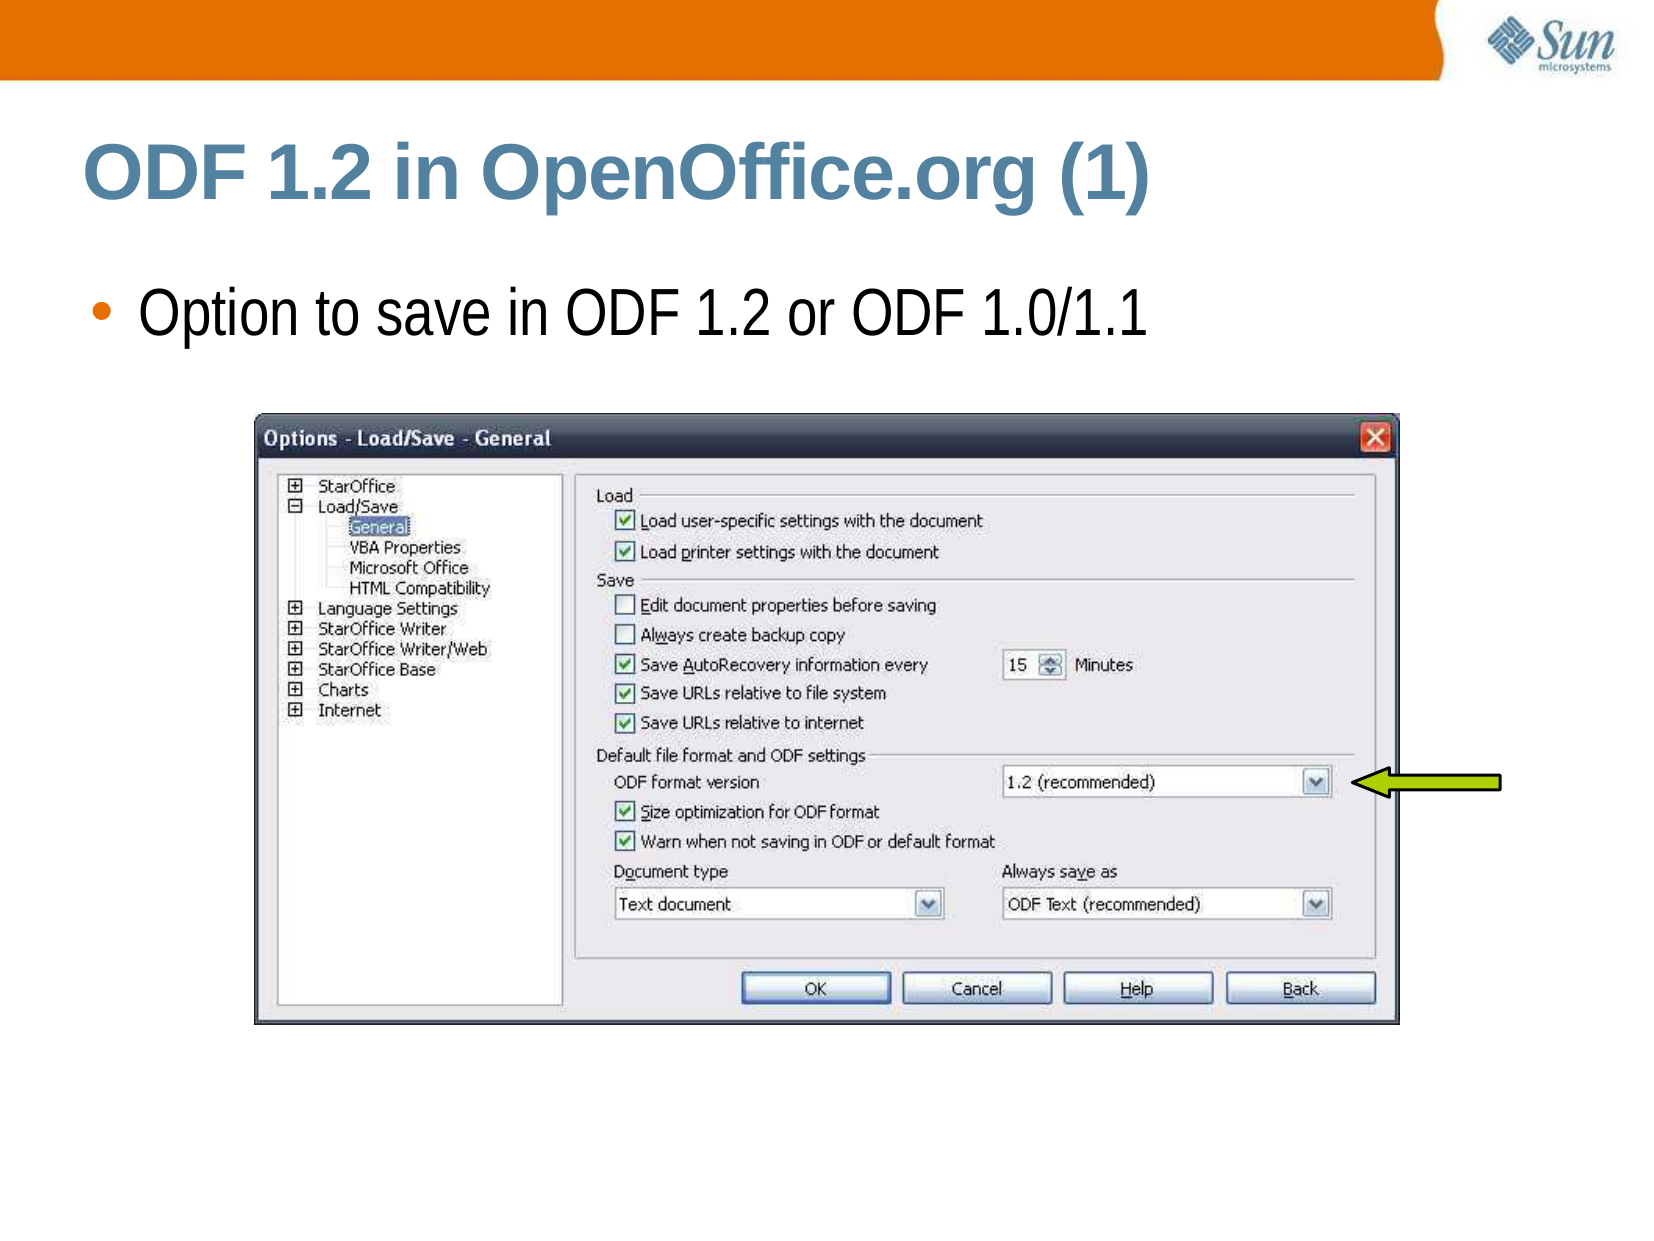

# ODF 1.2 in OpenOffice.org (1)
Option to save in ODF 1.2 or ODF 1.0/1.1